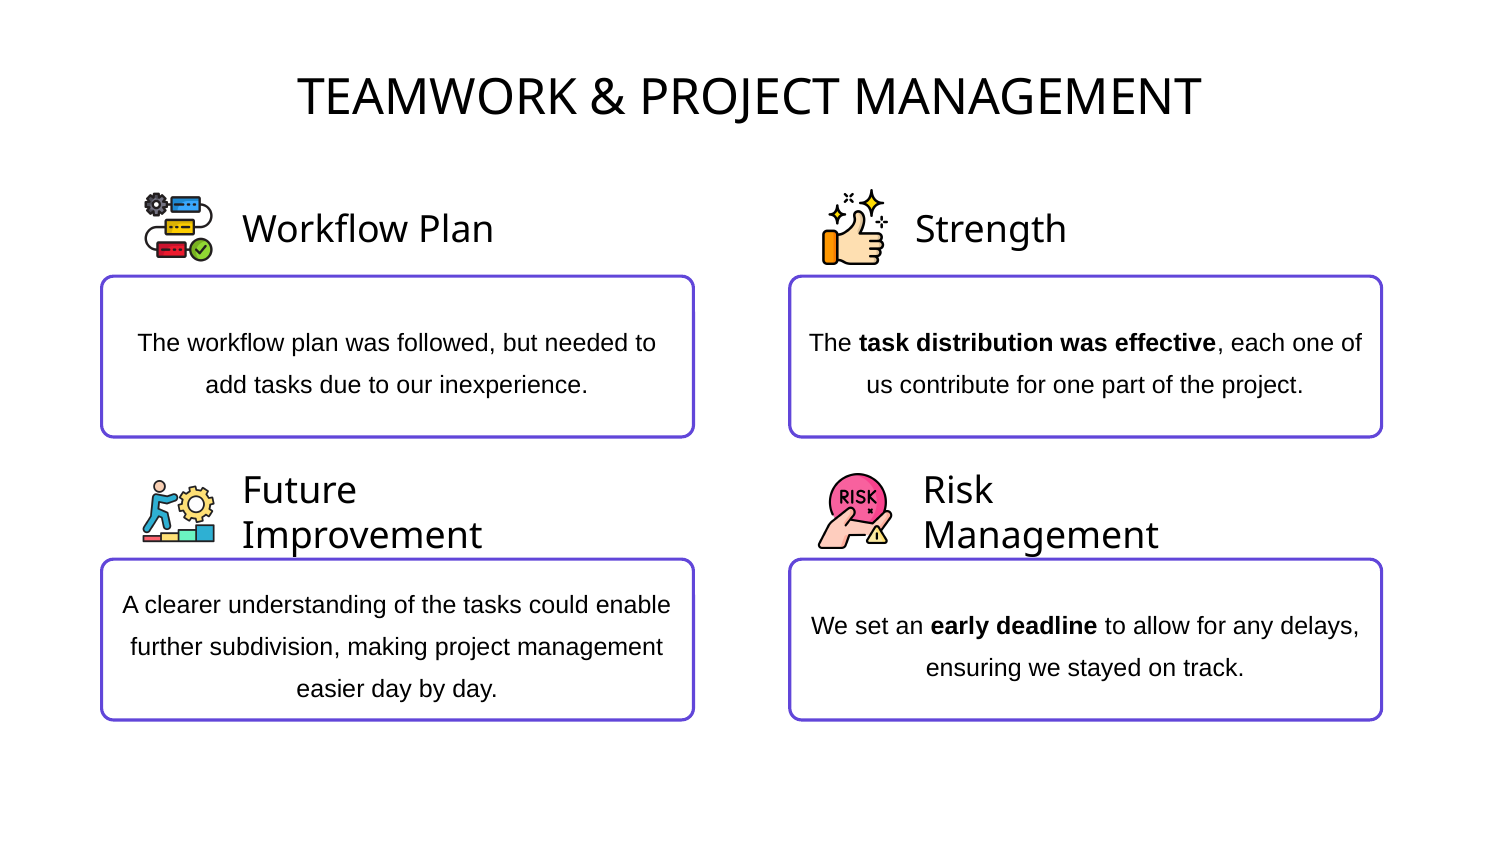

# TEAMWORK & PROJECT MANAGEMENT
Workflow Plan
Strength
The workflow plan was followed, but needed to add tasks due to our inexperience.
The task distribution was effective, each one of us contribute for one part of the project.
Future Improvement
Risk Management
A clearer understanding of the tasks could enable further subdivision, making project management easier day by day.
We set an early deadline to allow for any delays, ensuring we stayed on track.